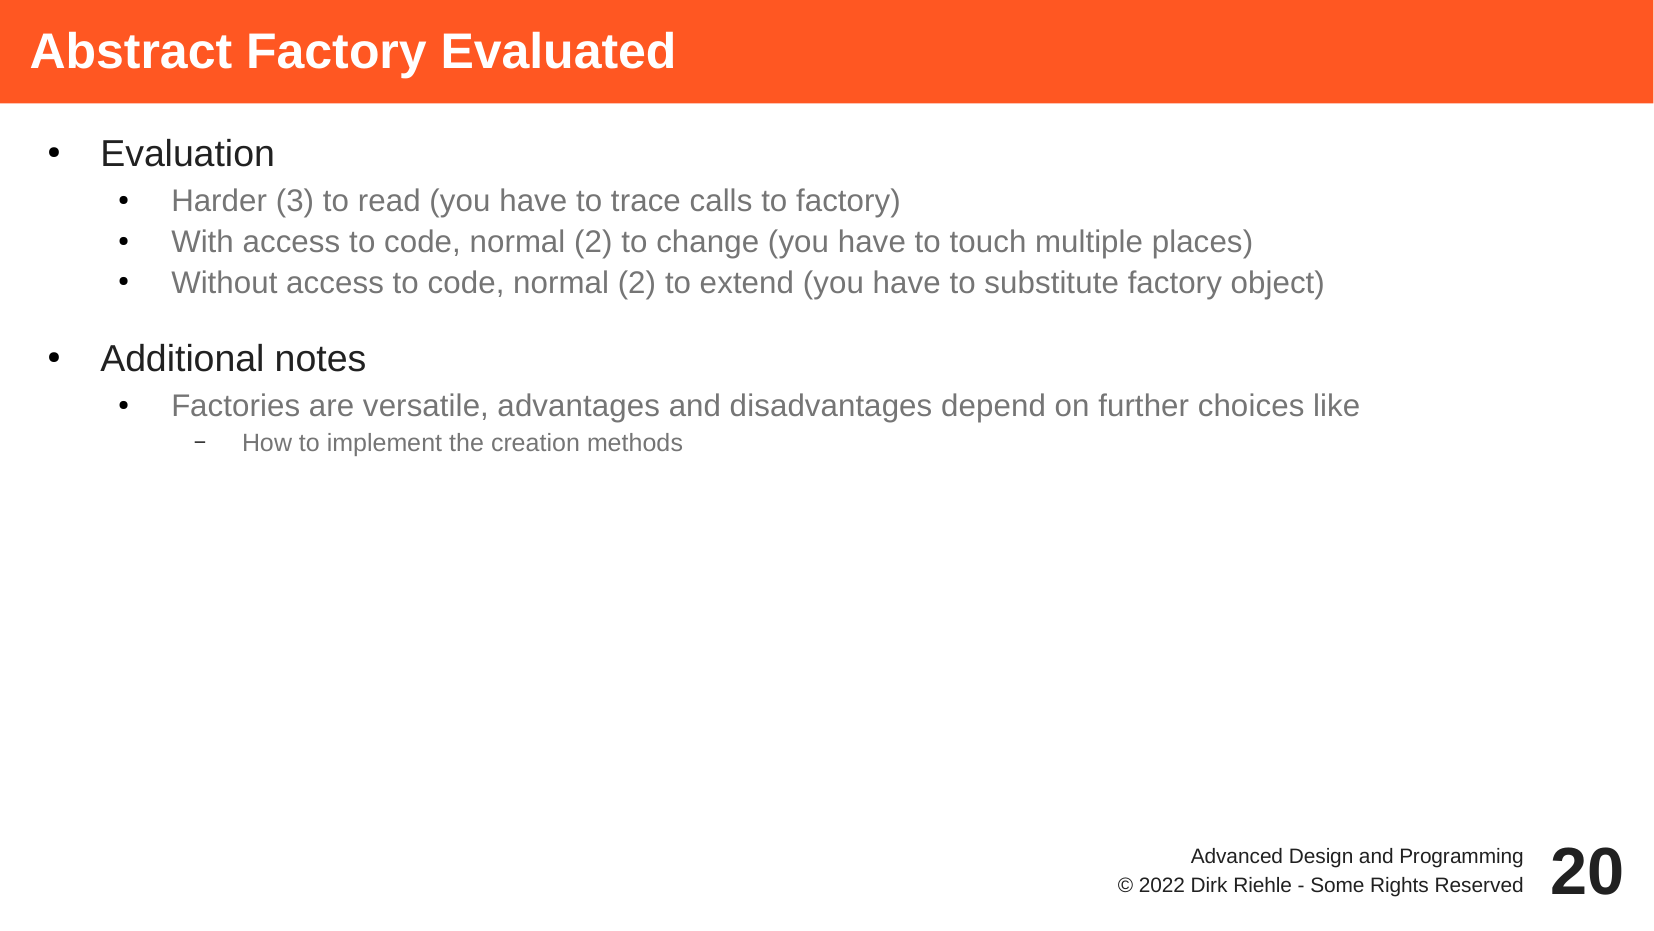

# Abstract Factory Evaluated
Evaluation
Harder (3) to read (you have to trace calls to factory)
With access to code, normal (2) to change (you have to touch multiple places)
Without access to code, normal (2) to extend (you have to substitute factory object)
Additional notes
Factories are versatile, advantages and disadvantages depend on further choices like
How to implement the creation methods
Advanced Design and Programming
20
© 2022 Dirk Riehle - Some Rights Reserved